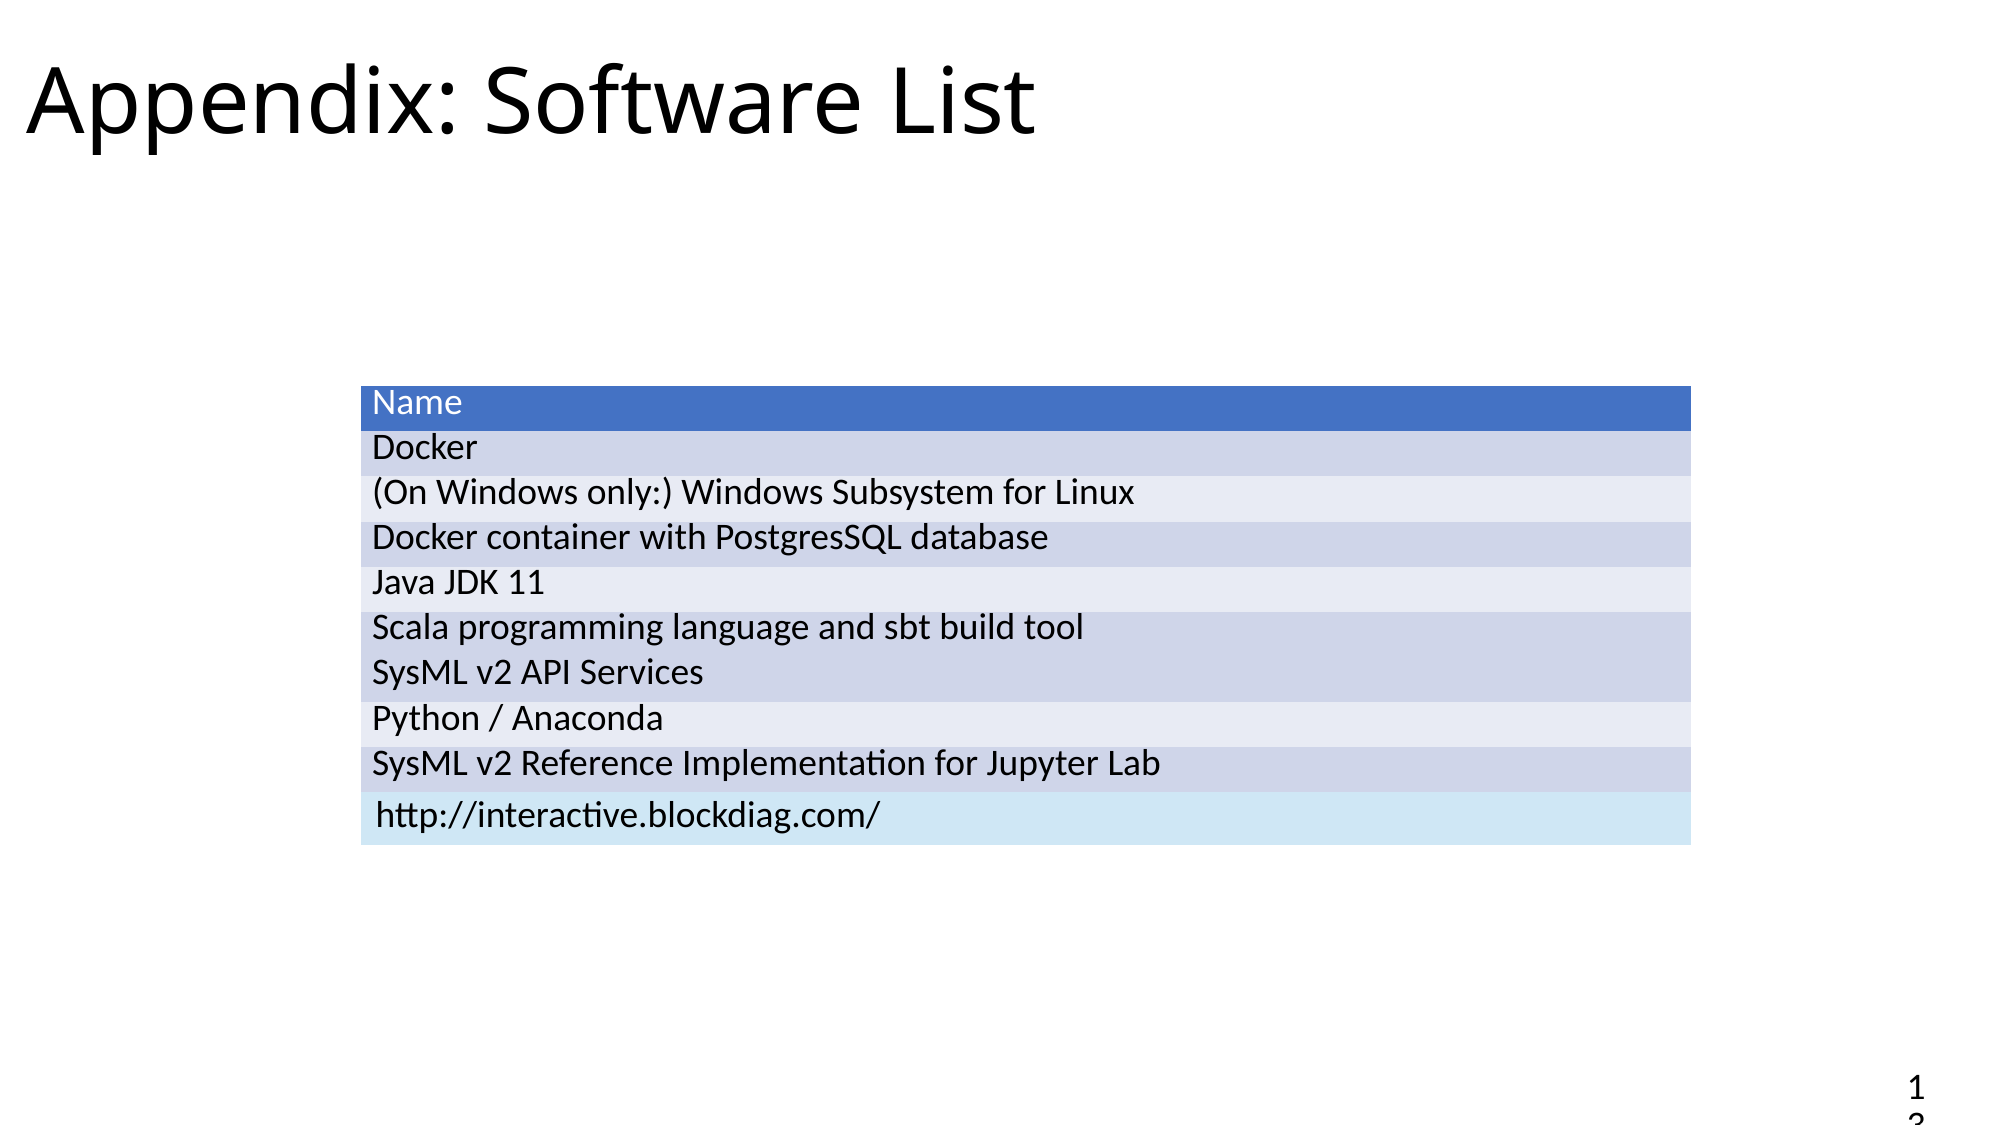

# Appendix: Software List
| Name |
| --- |
| Docker |
| (On Windows only:) Windows Subsystem for Linux |
| Docker container with PostgresSQL database |
| Java JDK 11 |
| Scala programming language and sbt build tool |
| SysML v2 API Services |
| Python / Anaconda |
| SysML v2 Reference Implementation for Jupyter Lab |
| http://interactive.blockdiag.com/ |